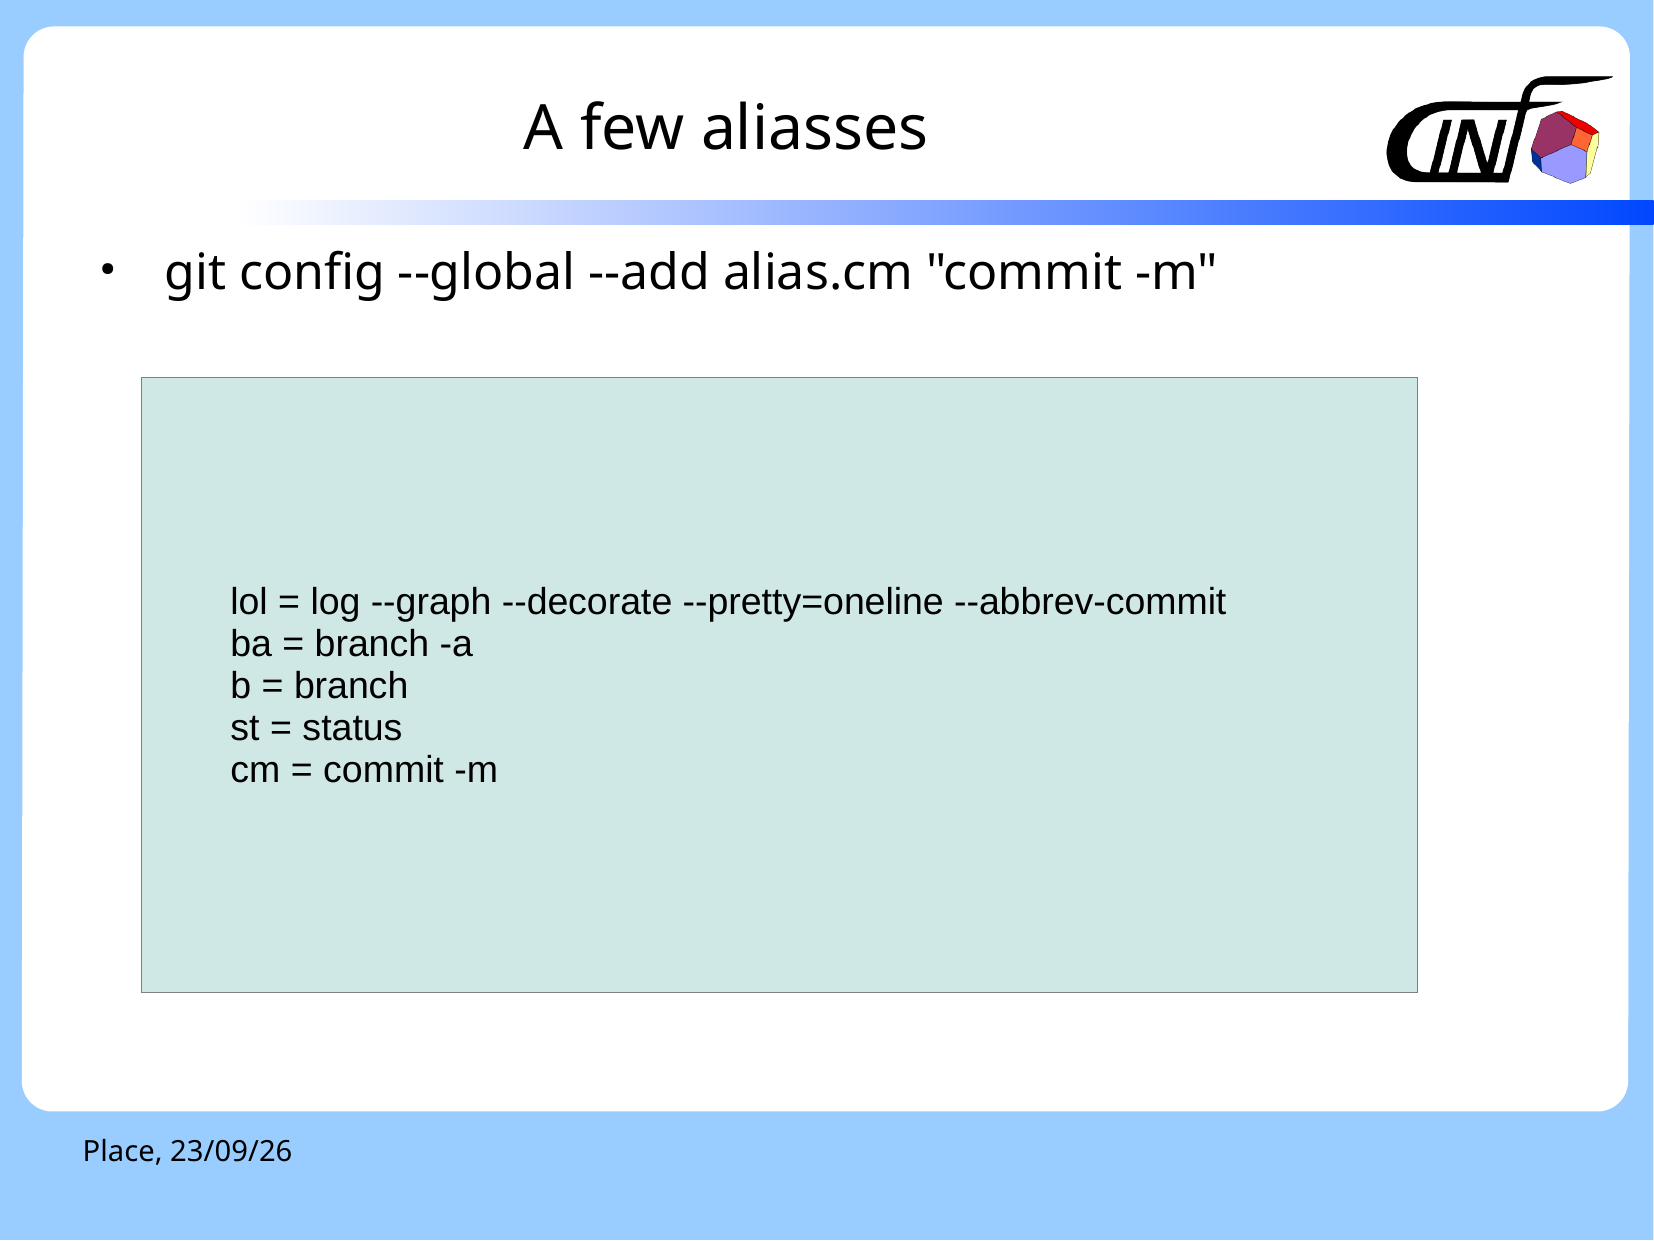

# A few aliasses
 git config --global --add alias.cm "commit -m"
	lol = log --graph --decorate --pretty=oneline --abbrev-commit
	ba = branch -a
	b = branch
	st = status
	cm = commit -m